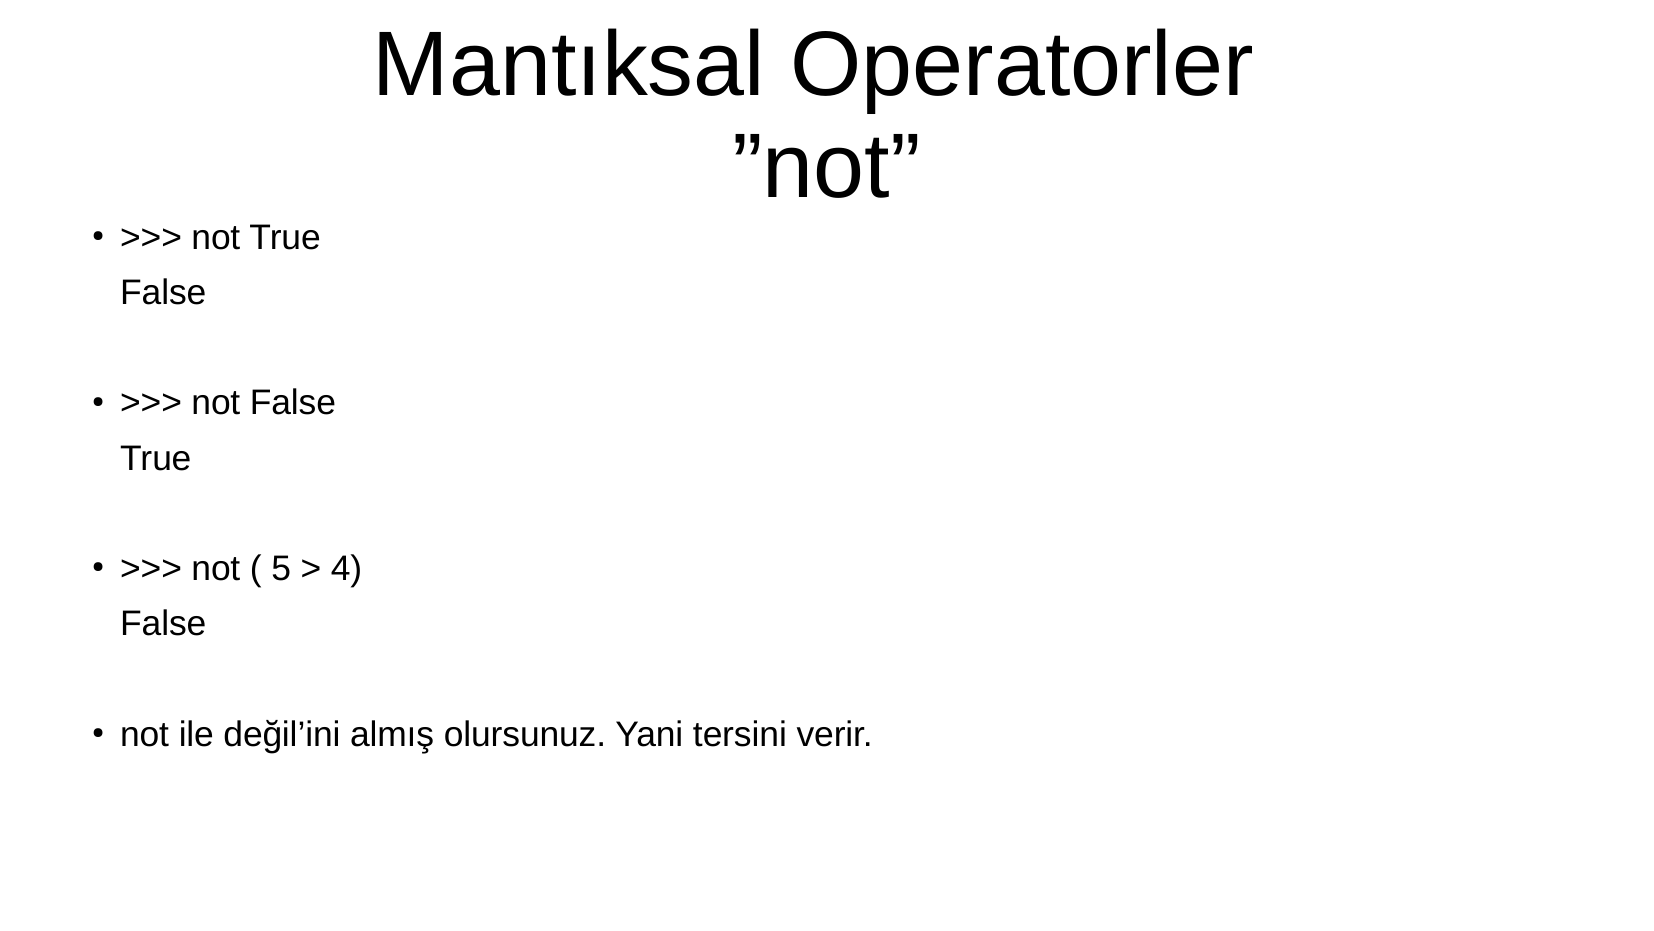

# Mantıksal Operatorler ”not”
>>> not True
False
>>> not False
True
>>> not ( 5 > 4)
False
not ile değil’ini almış olursunuz. Yani tersini verir.